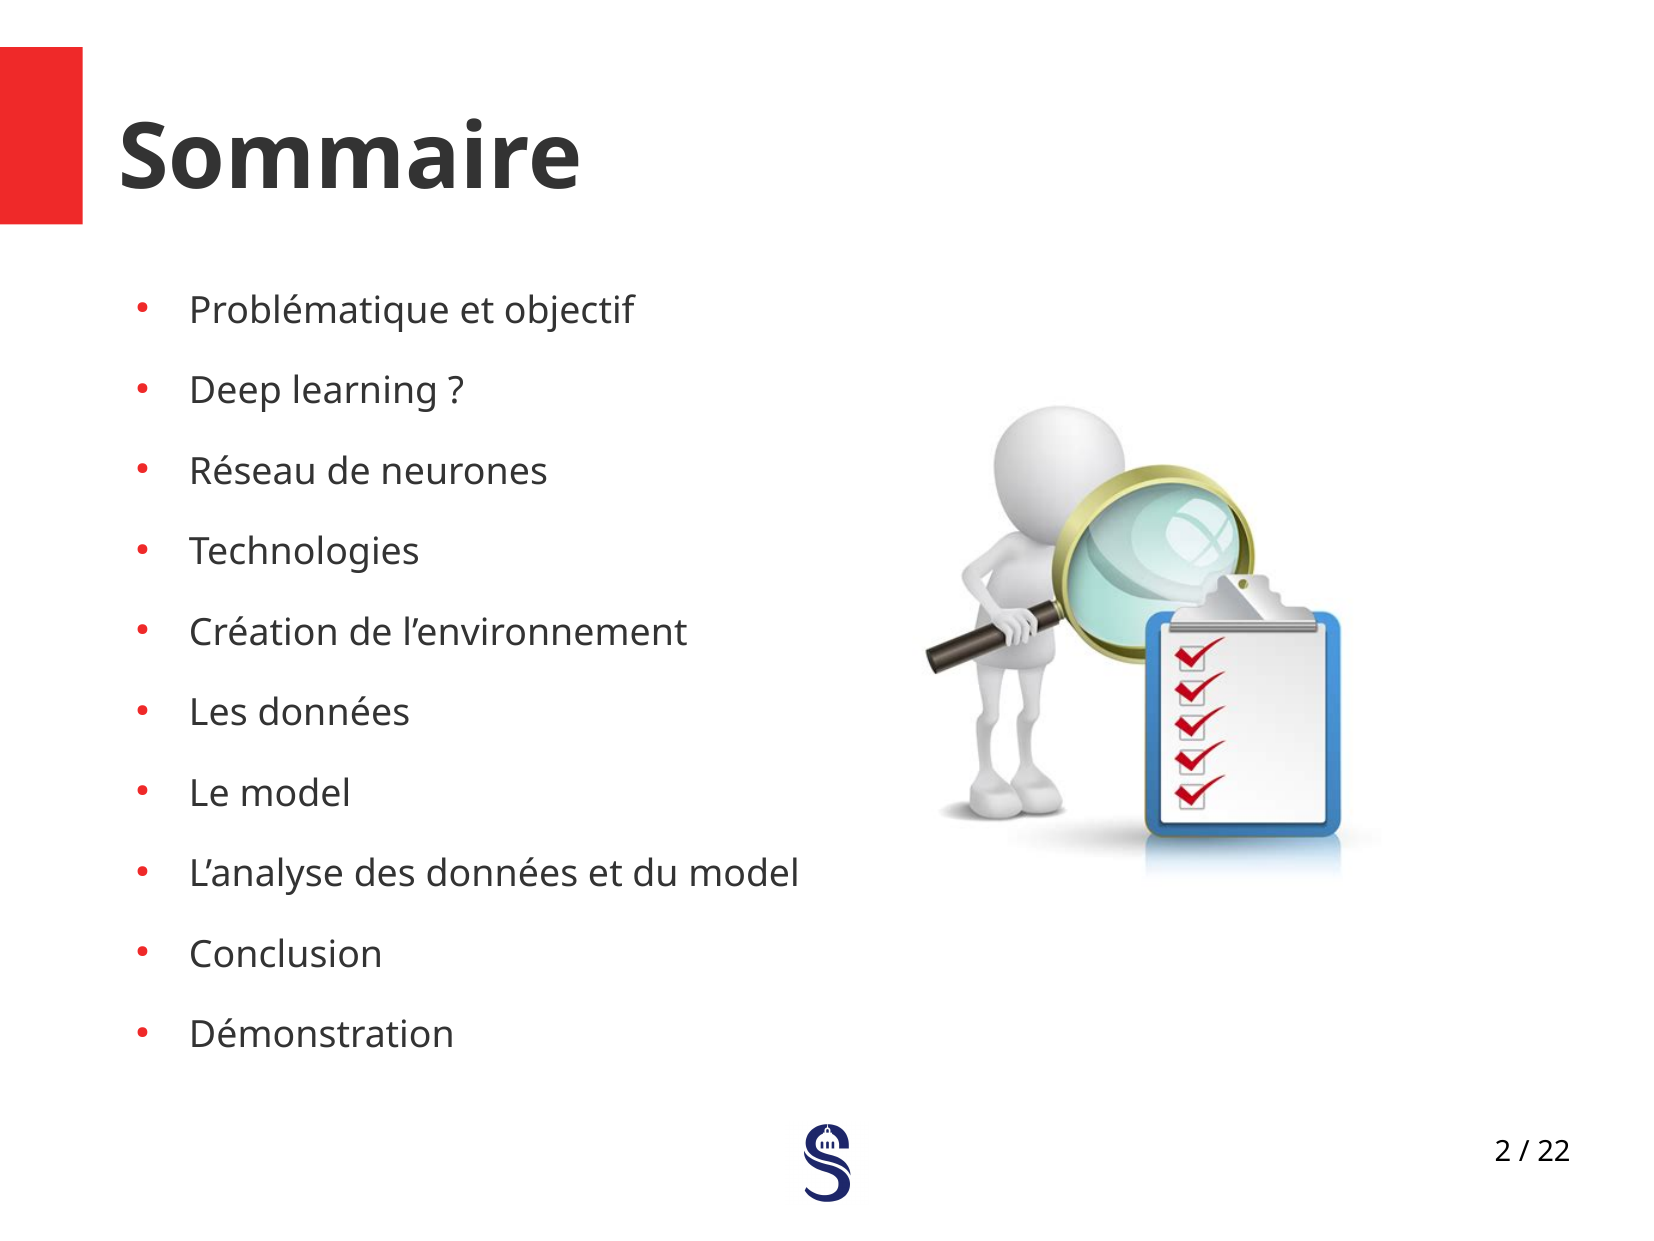

# Sommaire
Problématique et objectif
Deep learning ?
Réseau de neurones
Technologies
Création de l’environnement
Les données
Le model
L’analyse des données et du model
Conclusion
Démonstration
2